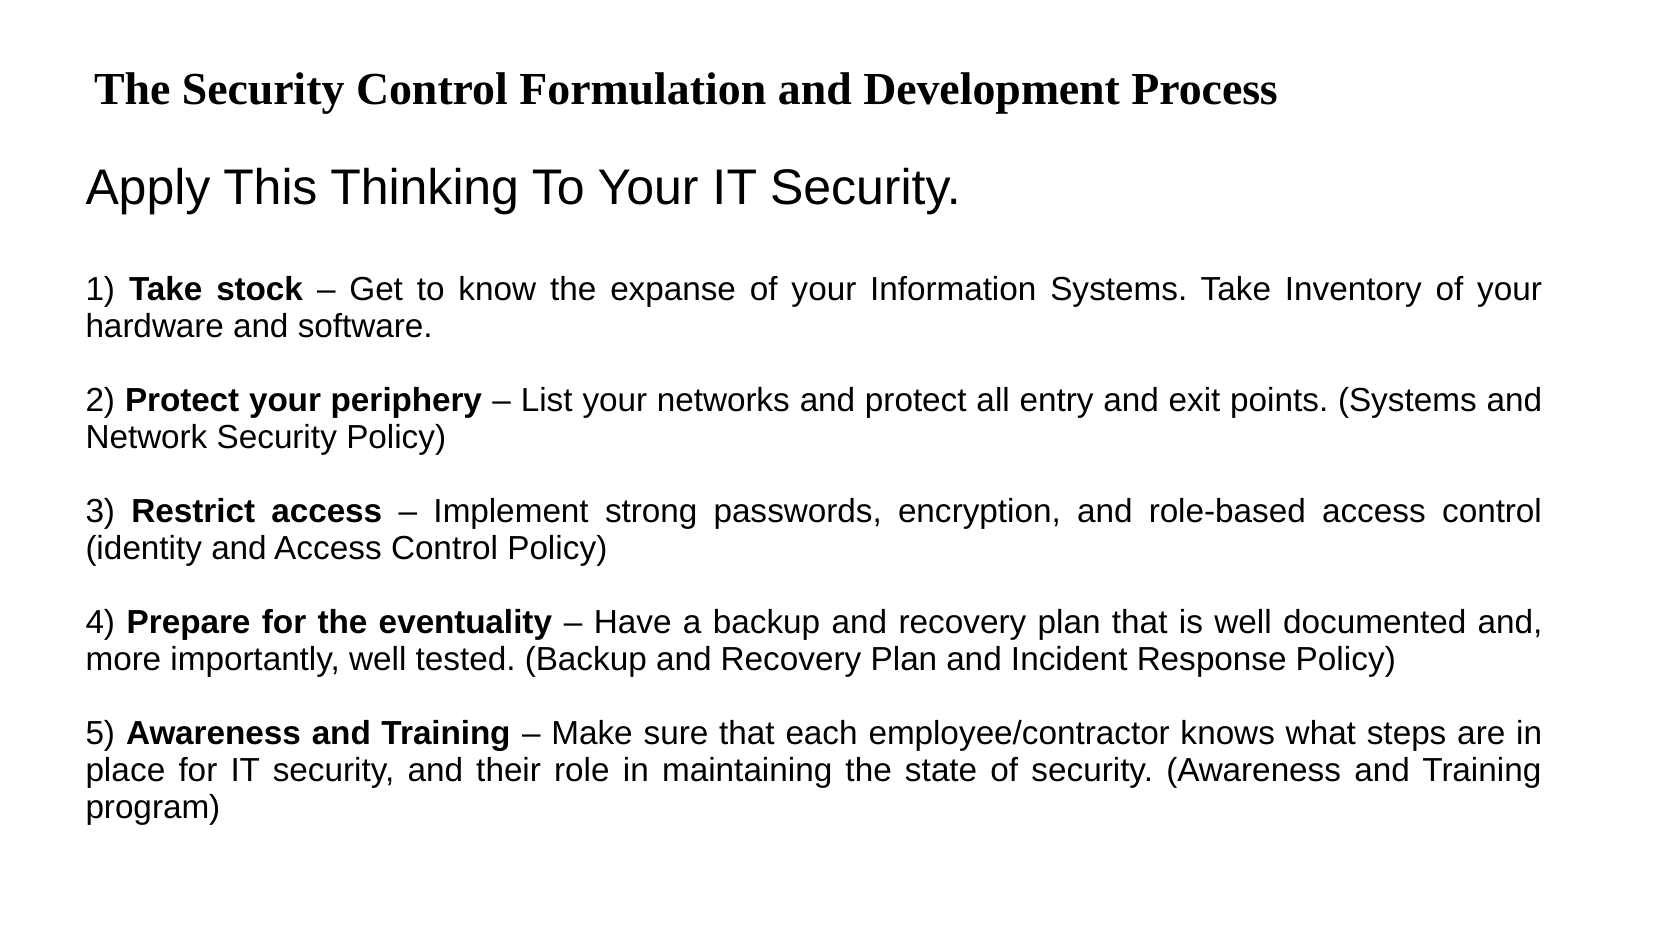

# The Security Control Formulation and Development Process
Apply This Thinking To Your IT Security.
1) Take stock – Get to know the expanse of your Information Systems. Take Inventory of your hardware and software.
2) Protect your periphery – List your networks and protect all entry and exit points. (Systems and Network Security Policy)
3) Restrict access – Implement strong passwords, encryption, and role-based access control (identity and Access Control Policy)
4) Prepare for the eventuality – Have a backup and recovery plan that is well documented and, more importantly, well tested. (Backup and Recovery Plan and Incident Response Policy)
5) Awareness and Training – Make sure that each employee/contractor knows what steps are in place for IT security, and their role in maintaining the state of security. (Awareness and Training program)